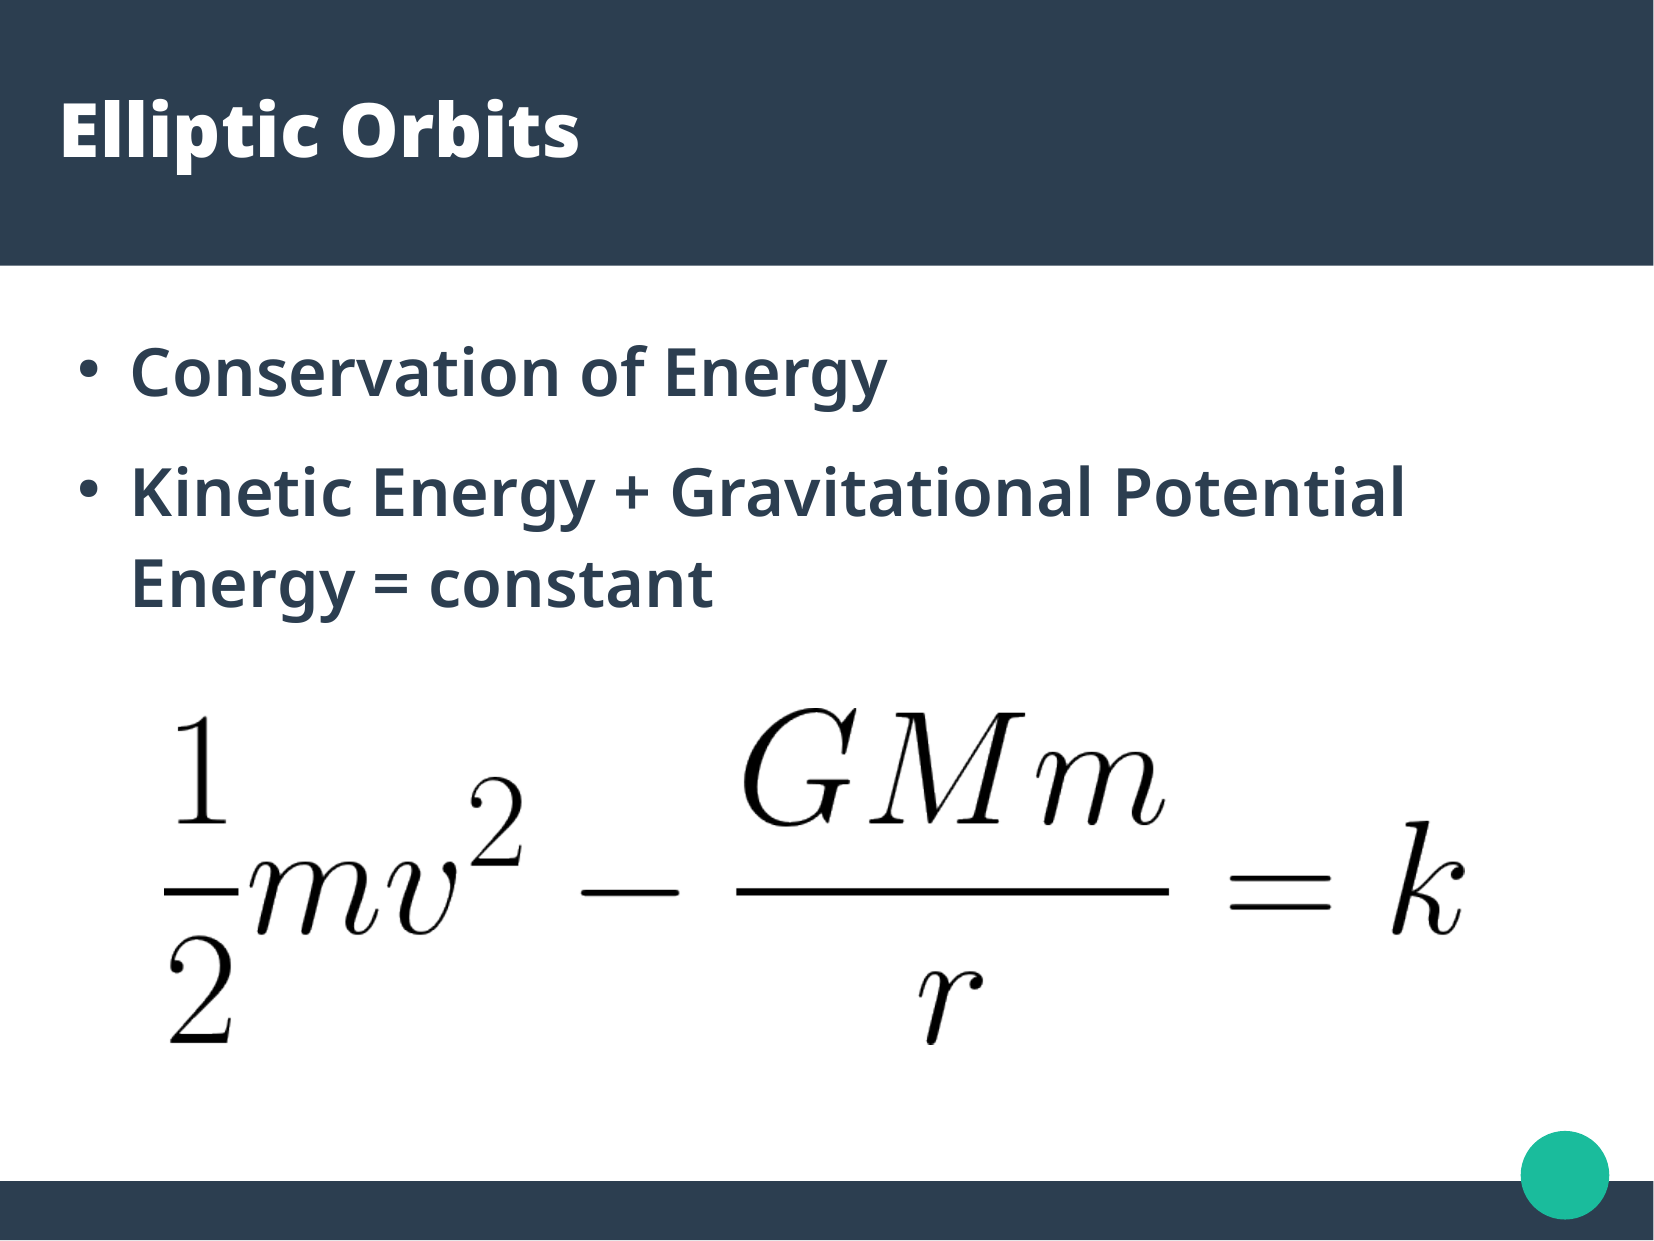

# Elliptic Orbits
Conservation of Energy
Kinetic Energy + Gravitational Potential Energy = constant